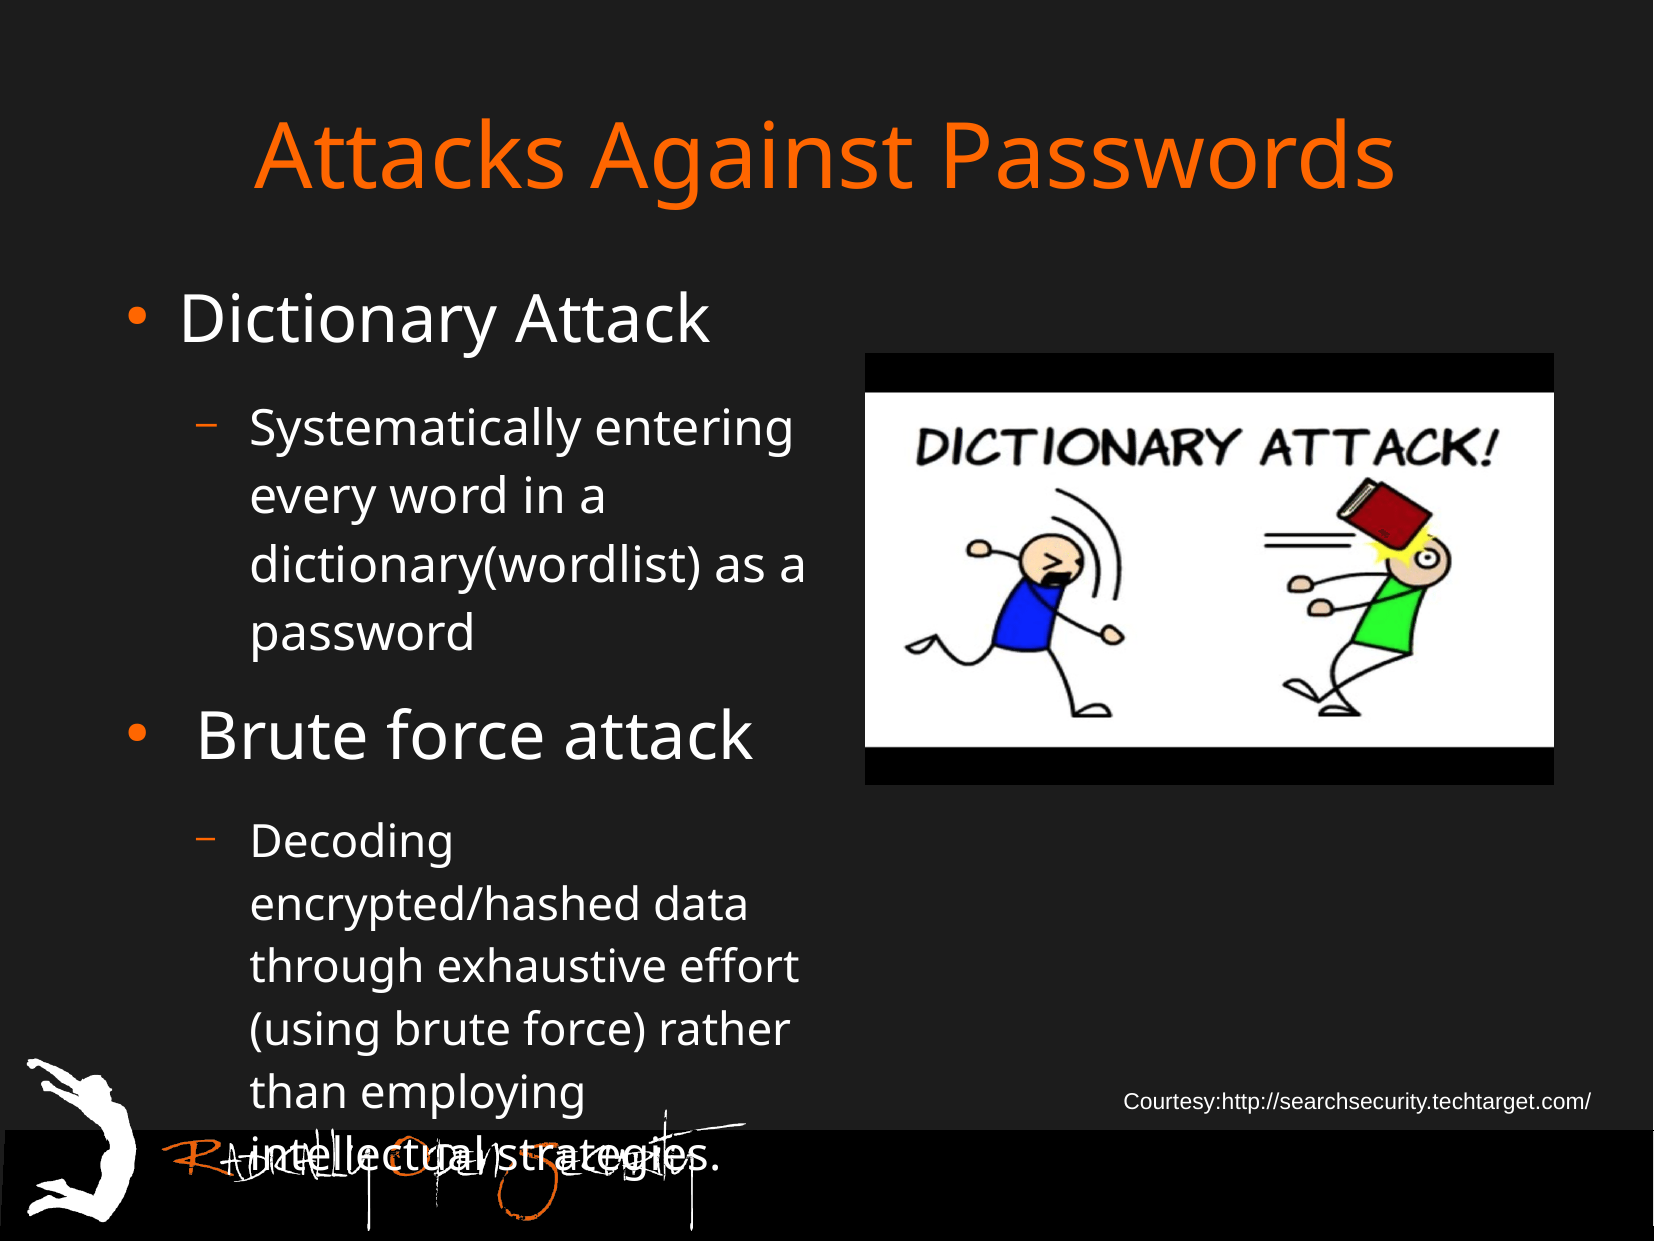

# Attacks Against Passwords
Dictionary Attack
Systematically entering every word in a dictionary(wordlist) as a password
 Brute force attack
Decoding encrypted/hashed data through exhaustive effort (using brute force) rather than employing intellectual strategies.
Courtesy:http://searchsecurity.techtarget.com/